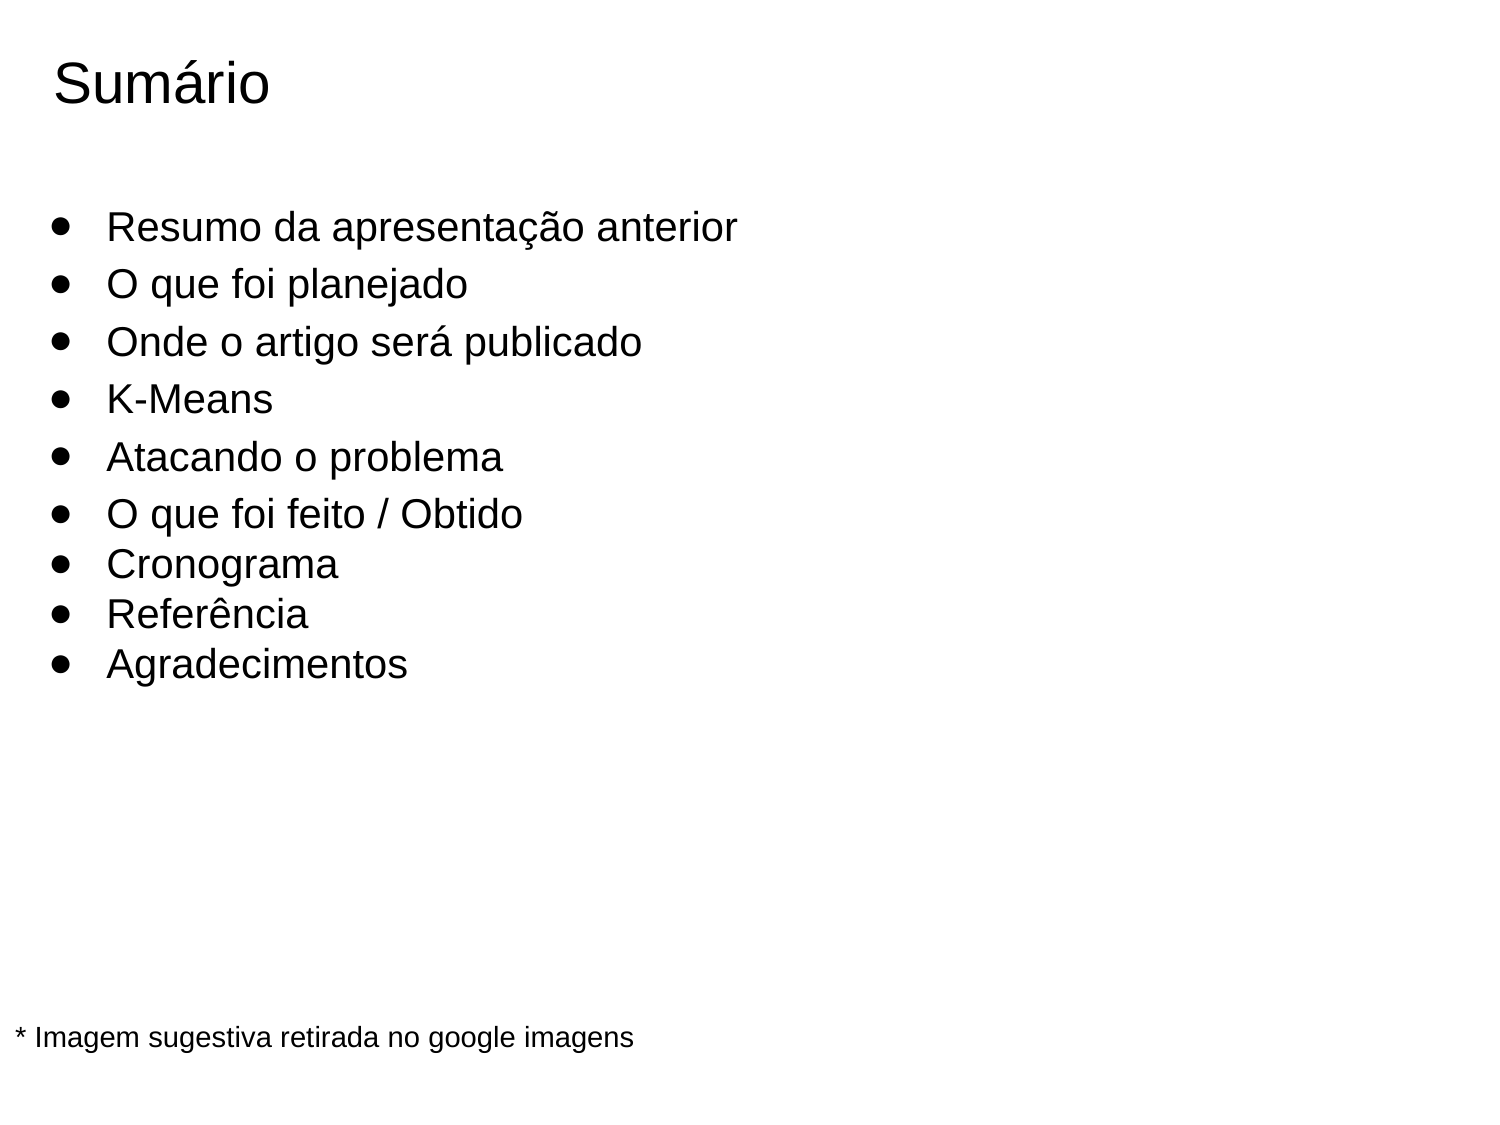

# Sumário
Resumo da apresentação anterior
O que foi planejado
Onde o artigo será publicado
K-Means
Atacando o problema
O que foi feito / Obtido
Cronograma
Referência
Agradecimentos
* Imagem sugestiva retirada no google imagens